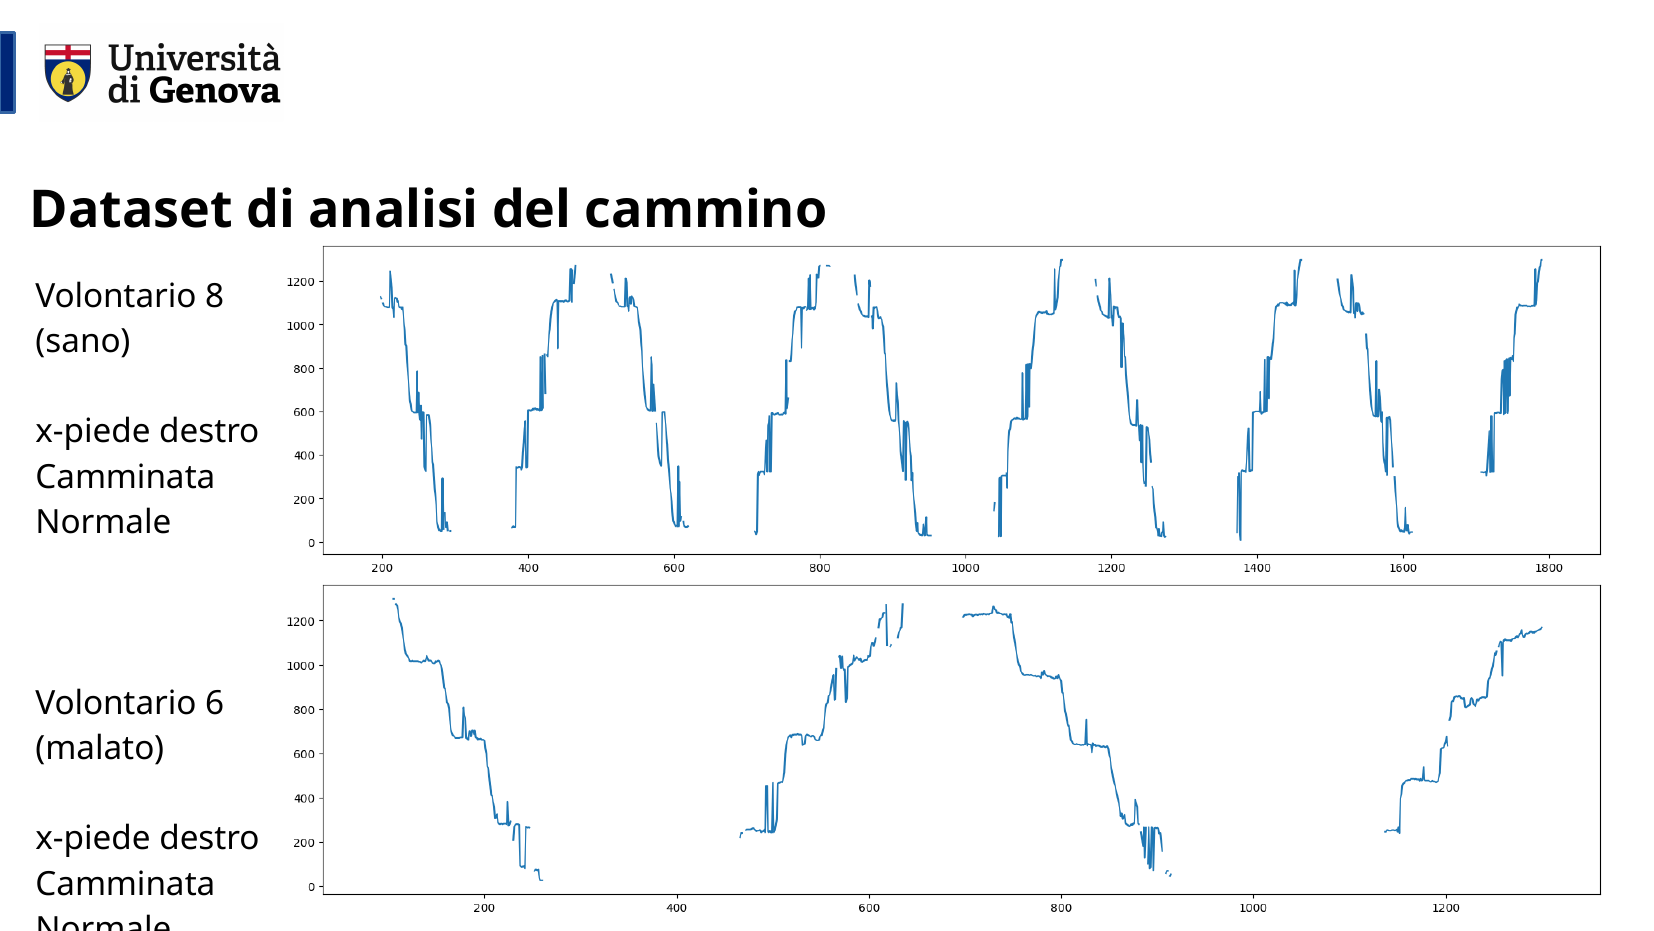

# Dataset di analisi del cammino
Volontario 8
(sano)
x-piede destro
Camminata
Normale
Volontario 6
(malato)
x-piede destro
Camminata
Normale